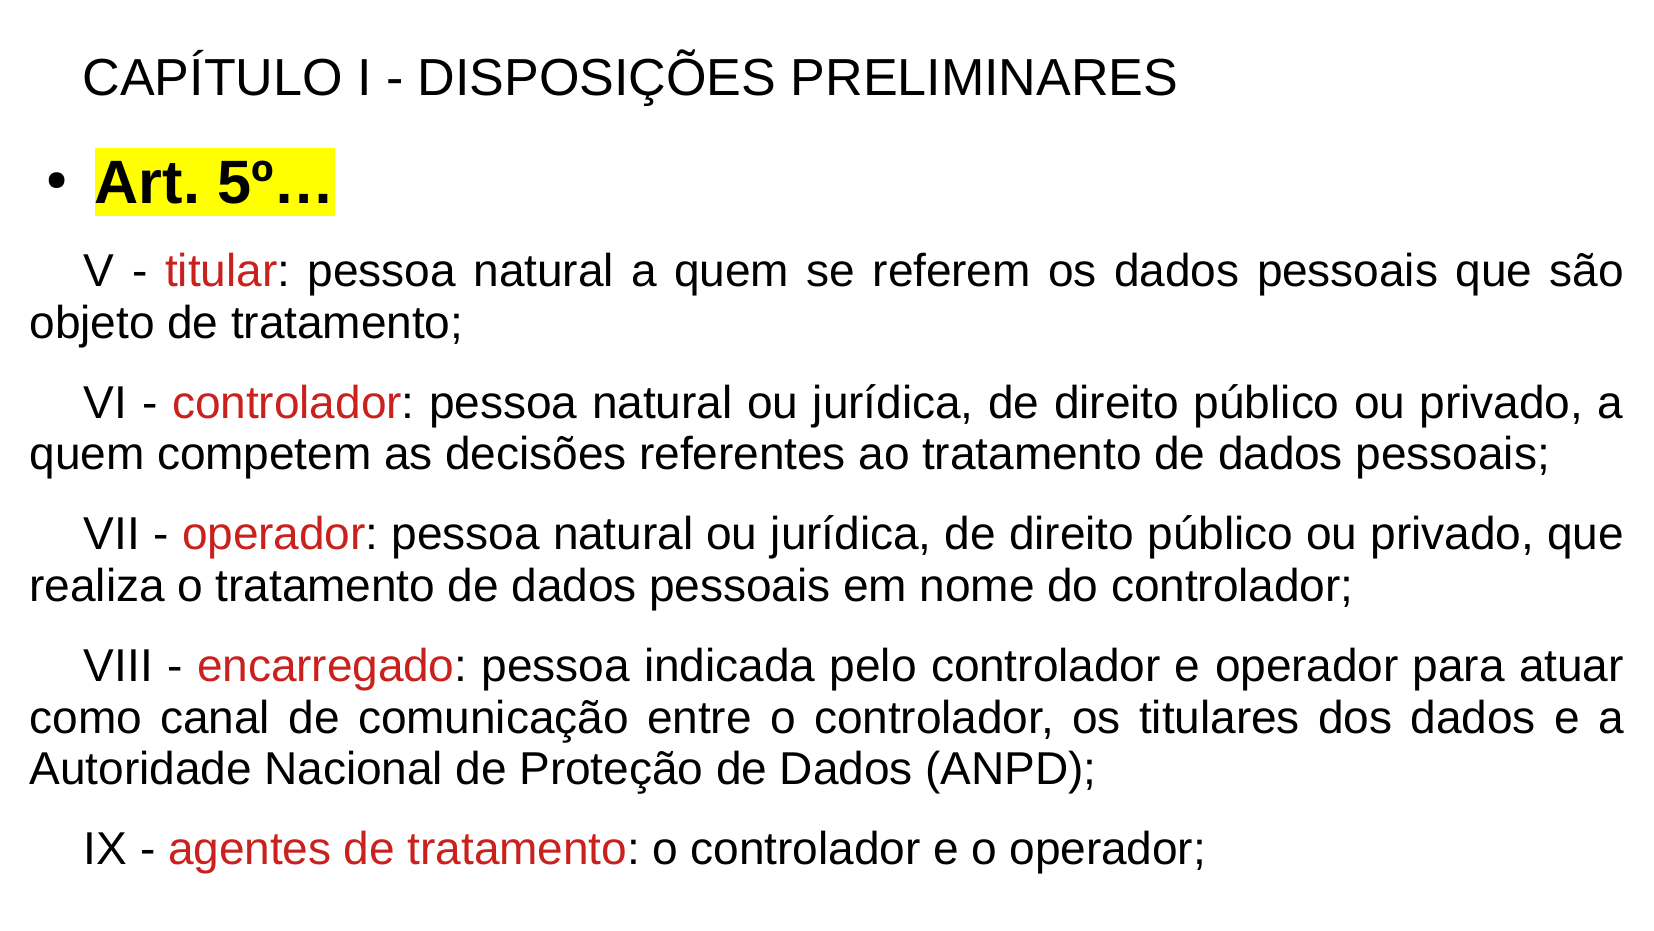

# CAPÍTULO I - DISPOSIÇÕES PRELIMINARES
Art. 5º…
V - titular: pessoa natural a quem se referem os dados pessoais que são objeto de tratamento;
VI - controlador: pessoa natural ou jurídica, de direito público ou privado, a quem competem as decisões referentes ao tratamento de dados pessoais;
VII - operador: pessoa natural ou jurídica, de direito público ou privado, que realiza o tratamento de dados pessoais em nome do controlador;
VIII - encarregado: pessoa indicada pelo controlador e operador para atuar como canal de comunicação entre o controlador, os titulares dos dados e a Autoridade Nacional de Proteção de Dados (ANPD);
IX - agentes de tratamento: o controlador e o operador;